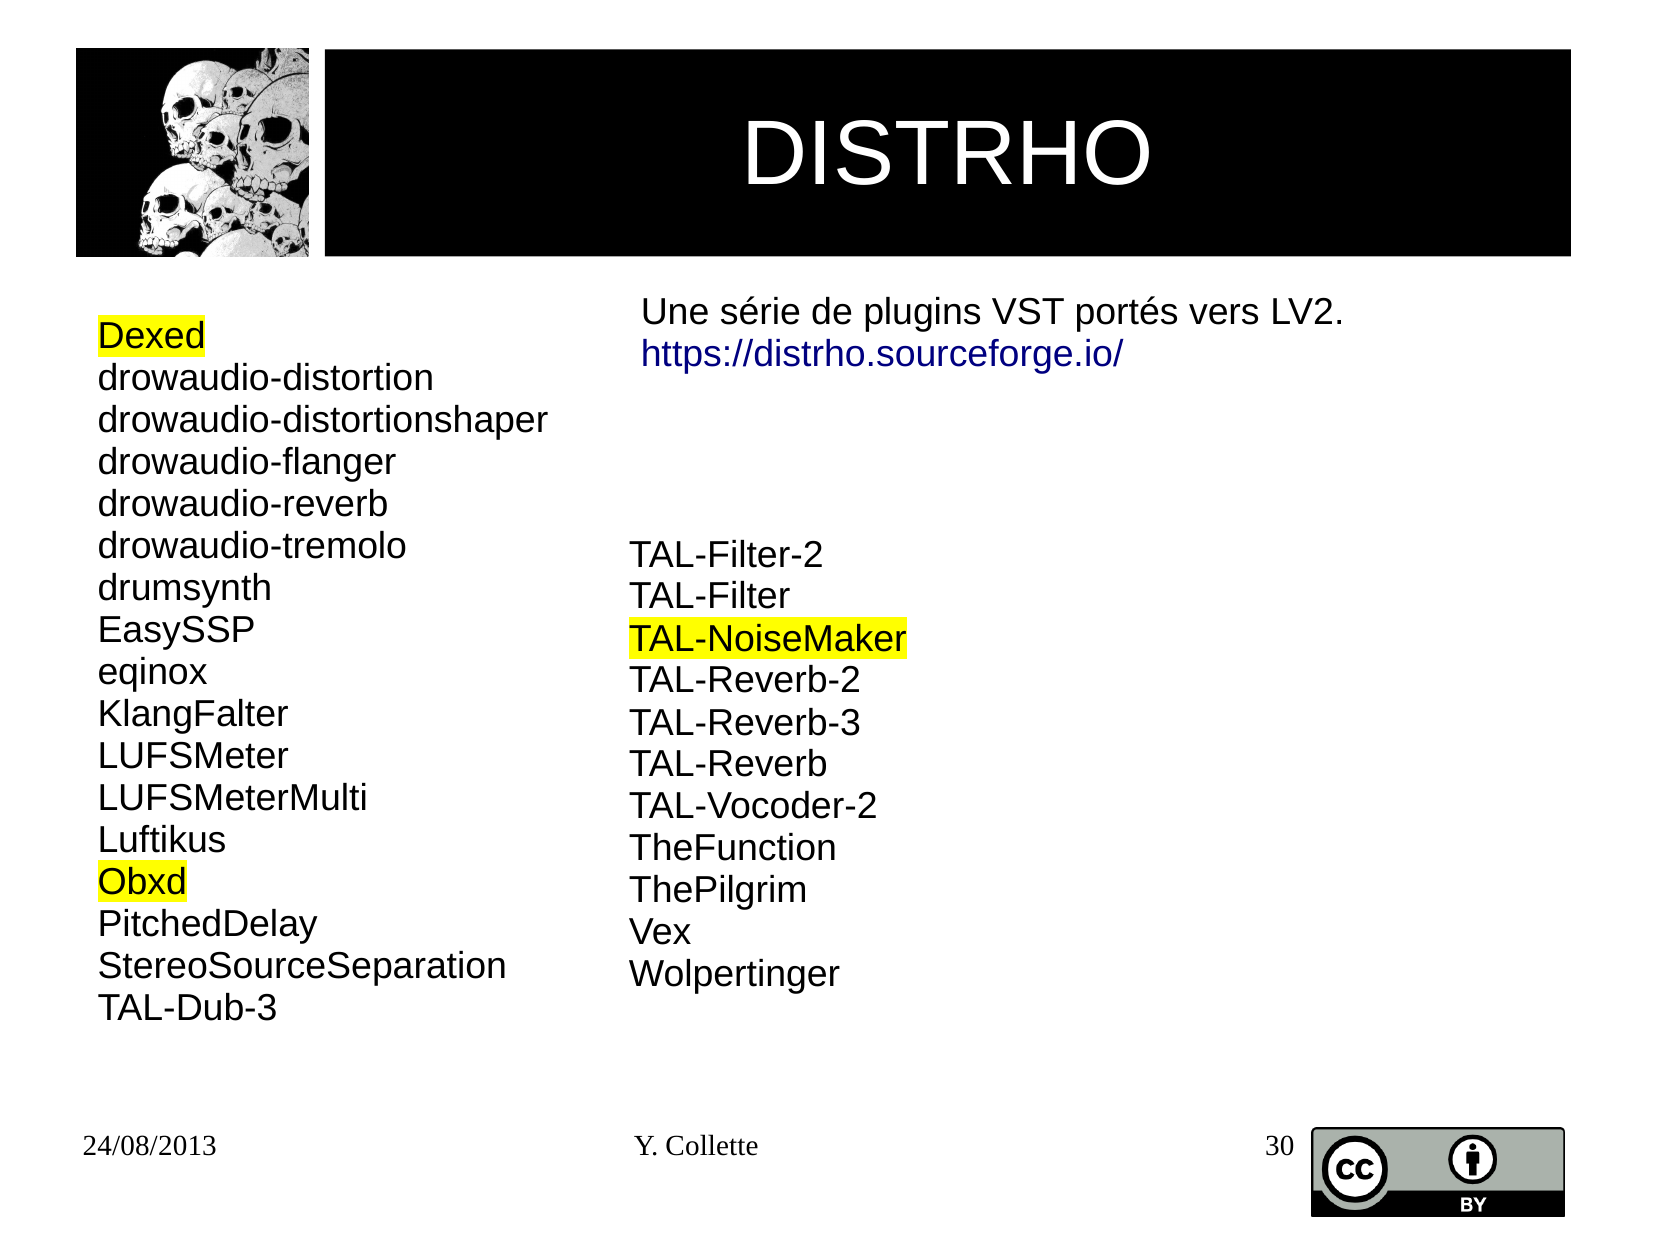

# DISTRHO
Une série de plugins VST portés vers LV2.
https://distrho.sourceforge.io/
Dexed
drowaudio-distortion
drowaudio-distortionshaper
drowaudio-flanger
drowaudio-reverb
drowaudio-tremolo
drumsynth
EasySSP
eqinox
KlangFalter
LUFSMeter
LUFSMeterMulti
Luftikus
Obxd
PitchedDelay
StereoSourceSeparation
TAL-Dub-3
TAL-Filter-2
TAL-Filter
TAL-NoiseMaker
TAL-Reverb-2
TAL-Reverb-3
TAL-Reverb
TAL-Vocoder-2
TheFunction
ThePilgrim
Vex
Wolpertinger
Y. Collette
30